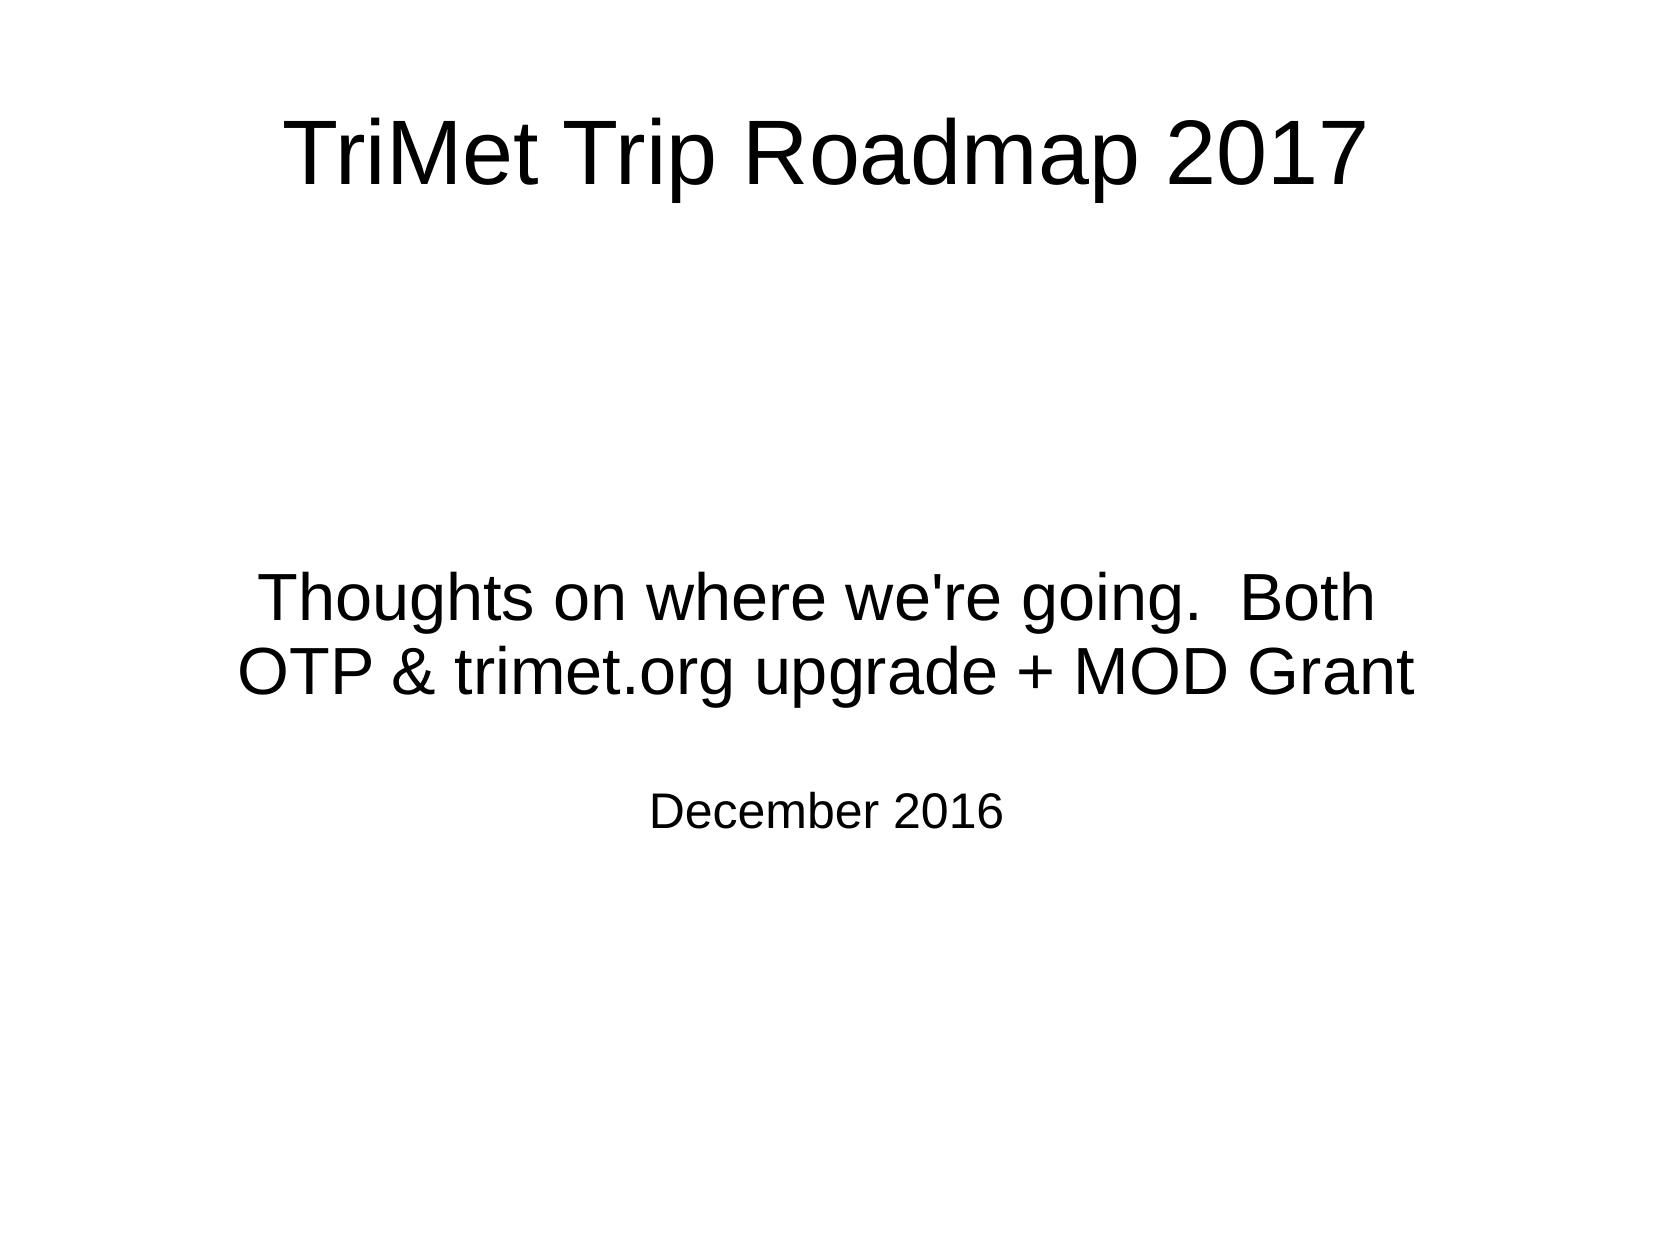

# TriMet Trip Roadmap 2017
Thoughts on where we're going. Both
OTP & trimet.org upgrade + MOD Grant
December 2016